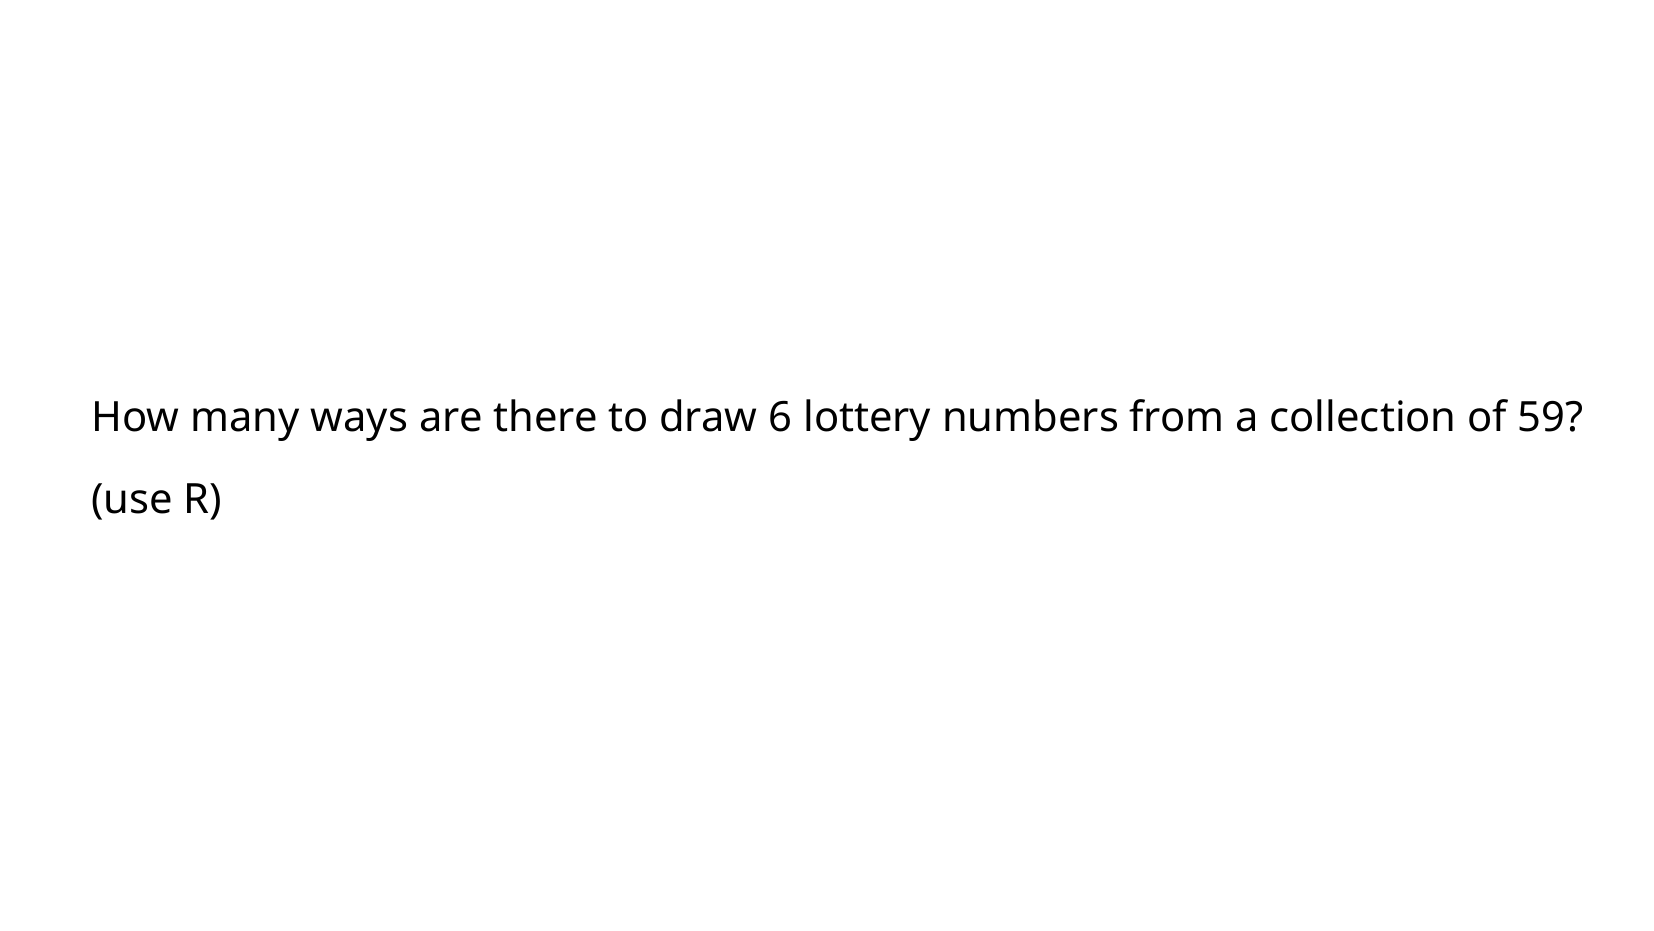

How many ways are there to draw 6 lottery numbers from a collection of 59?
(use R)